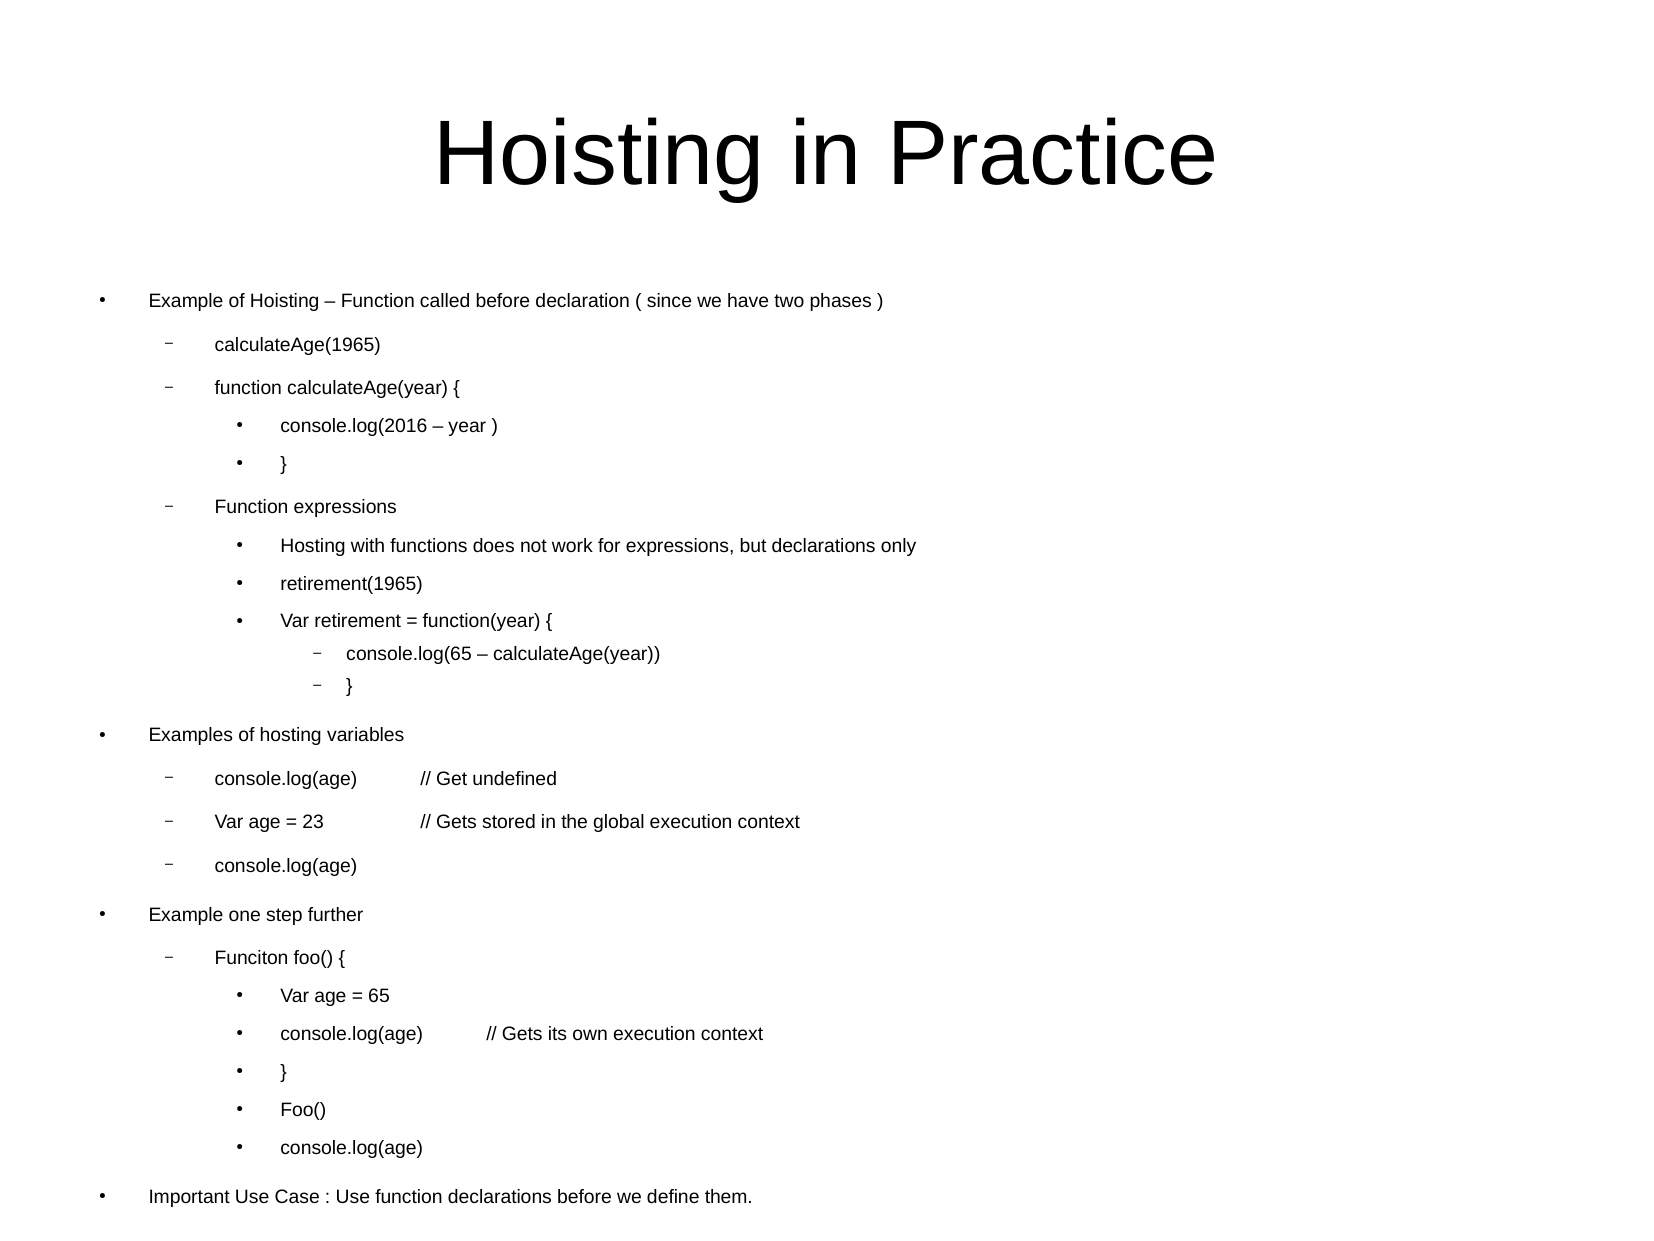

# Hoisting in Practice
Example of Hoisting – Function called before declaration ( since we have two phases )
calculateAge(1965)
function calculateAge(year) {
console.log(2016 – year )
}
Function expressions
Hosting with functions does not work for expressions, but declarations only
retirement(1965)
Var retirement = function(year) {
console.log(65 – calculateAge(year))
}
Examples of hosting variables
console.log(age)			// Get undefined
Var age = 23 				// Gets stored in the global execution context
console.log(age)
Example one step further
Funciton foo() {
Var age = 65
console.log(age)		// Gets its own execution context
}
Foo()
console.log(age)
Important Use Case : Use function declarations before we define them.